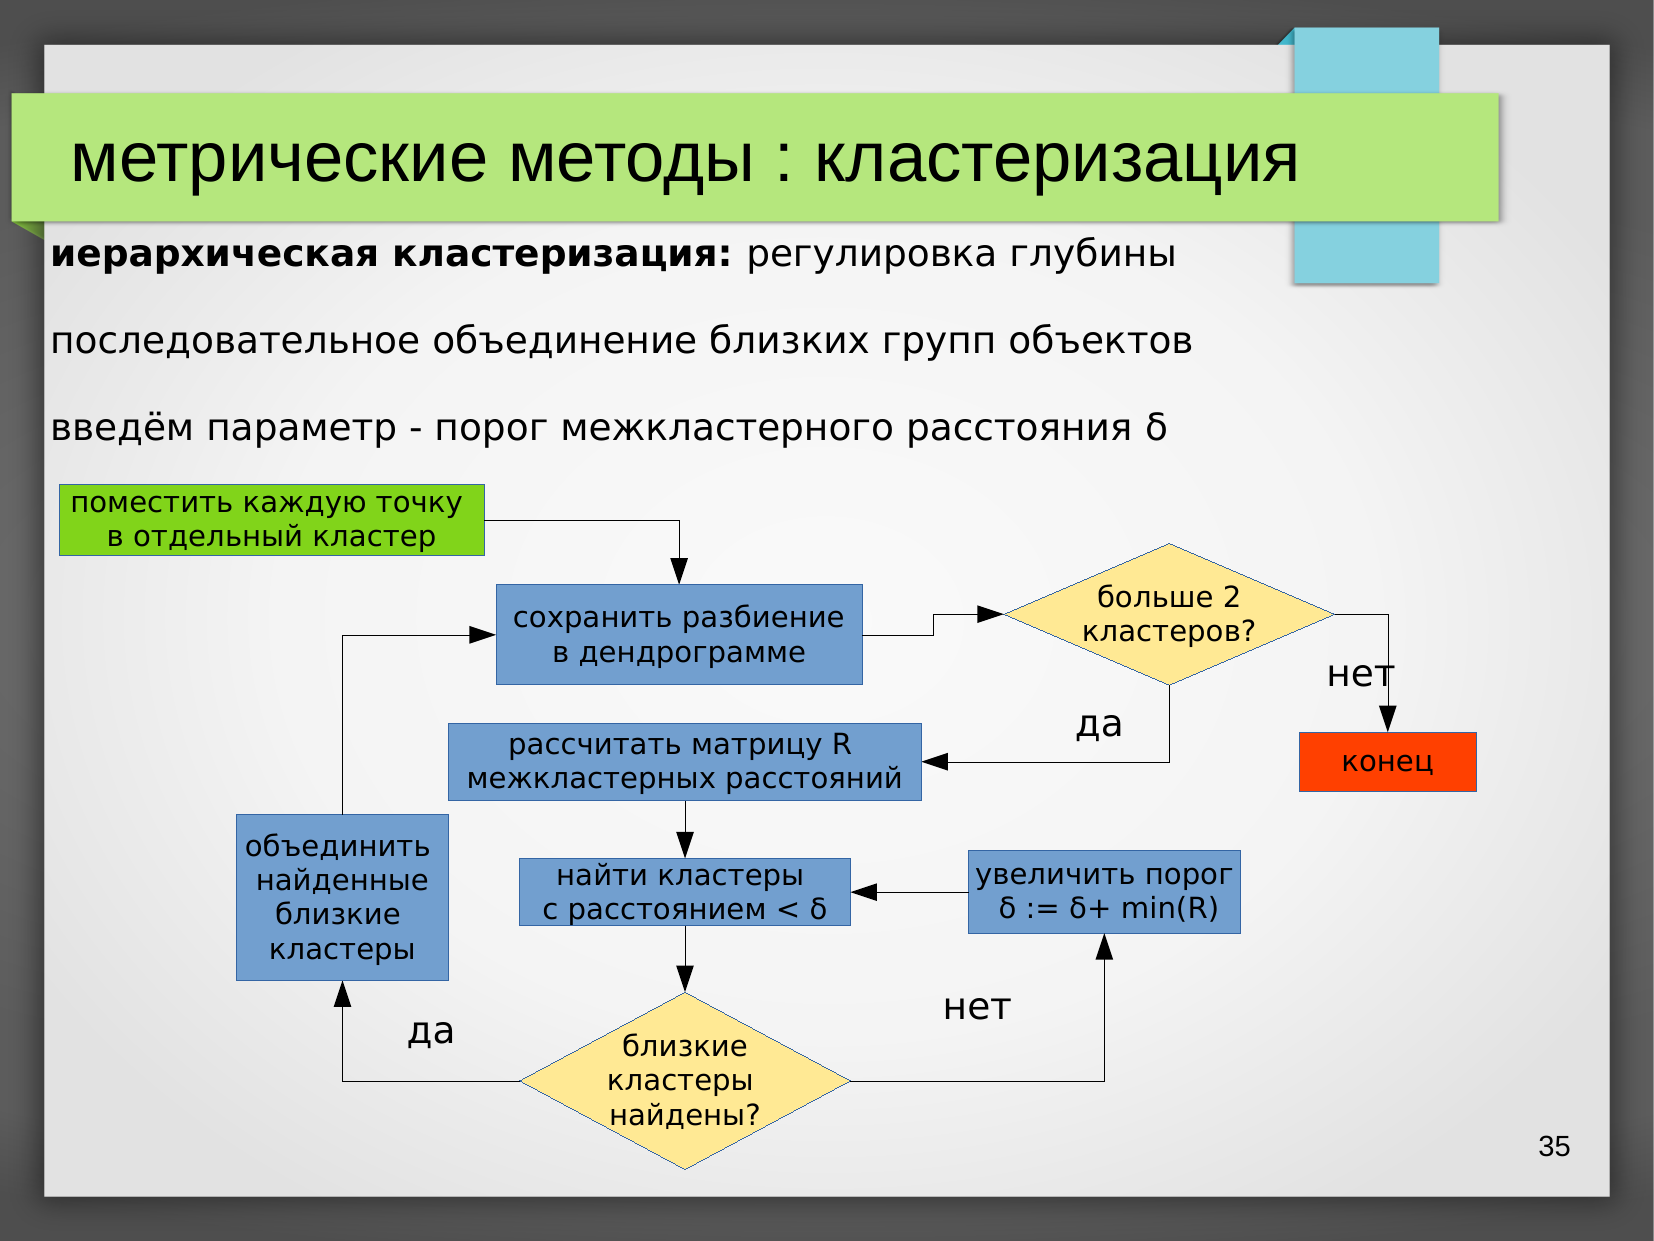

# метрические методы : кластеризация
иерархическая кластеризация: регулировка глубины
последовательное объединение близких групп объектов
введём параметр - порог межкластерного расстояния δ
поместить каждую точку
в отдельный кластер
больше 2
кластеров?
сохранить разбиение
в дендрограмме
рассчитать матрицу R
межкластерных расстояний
конец
объединить
найденные
близкие
кластеры
увеличить порог
 δ := δ+ min(R)
найти кластеры
с расстоянием < δ
близкие
кластеры
найдены?
35